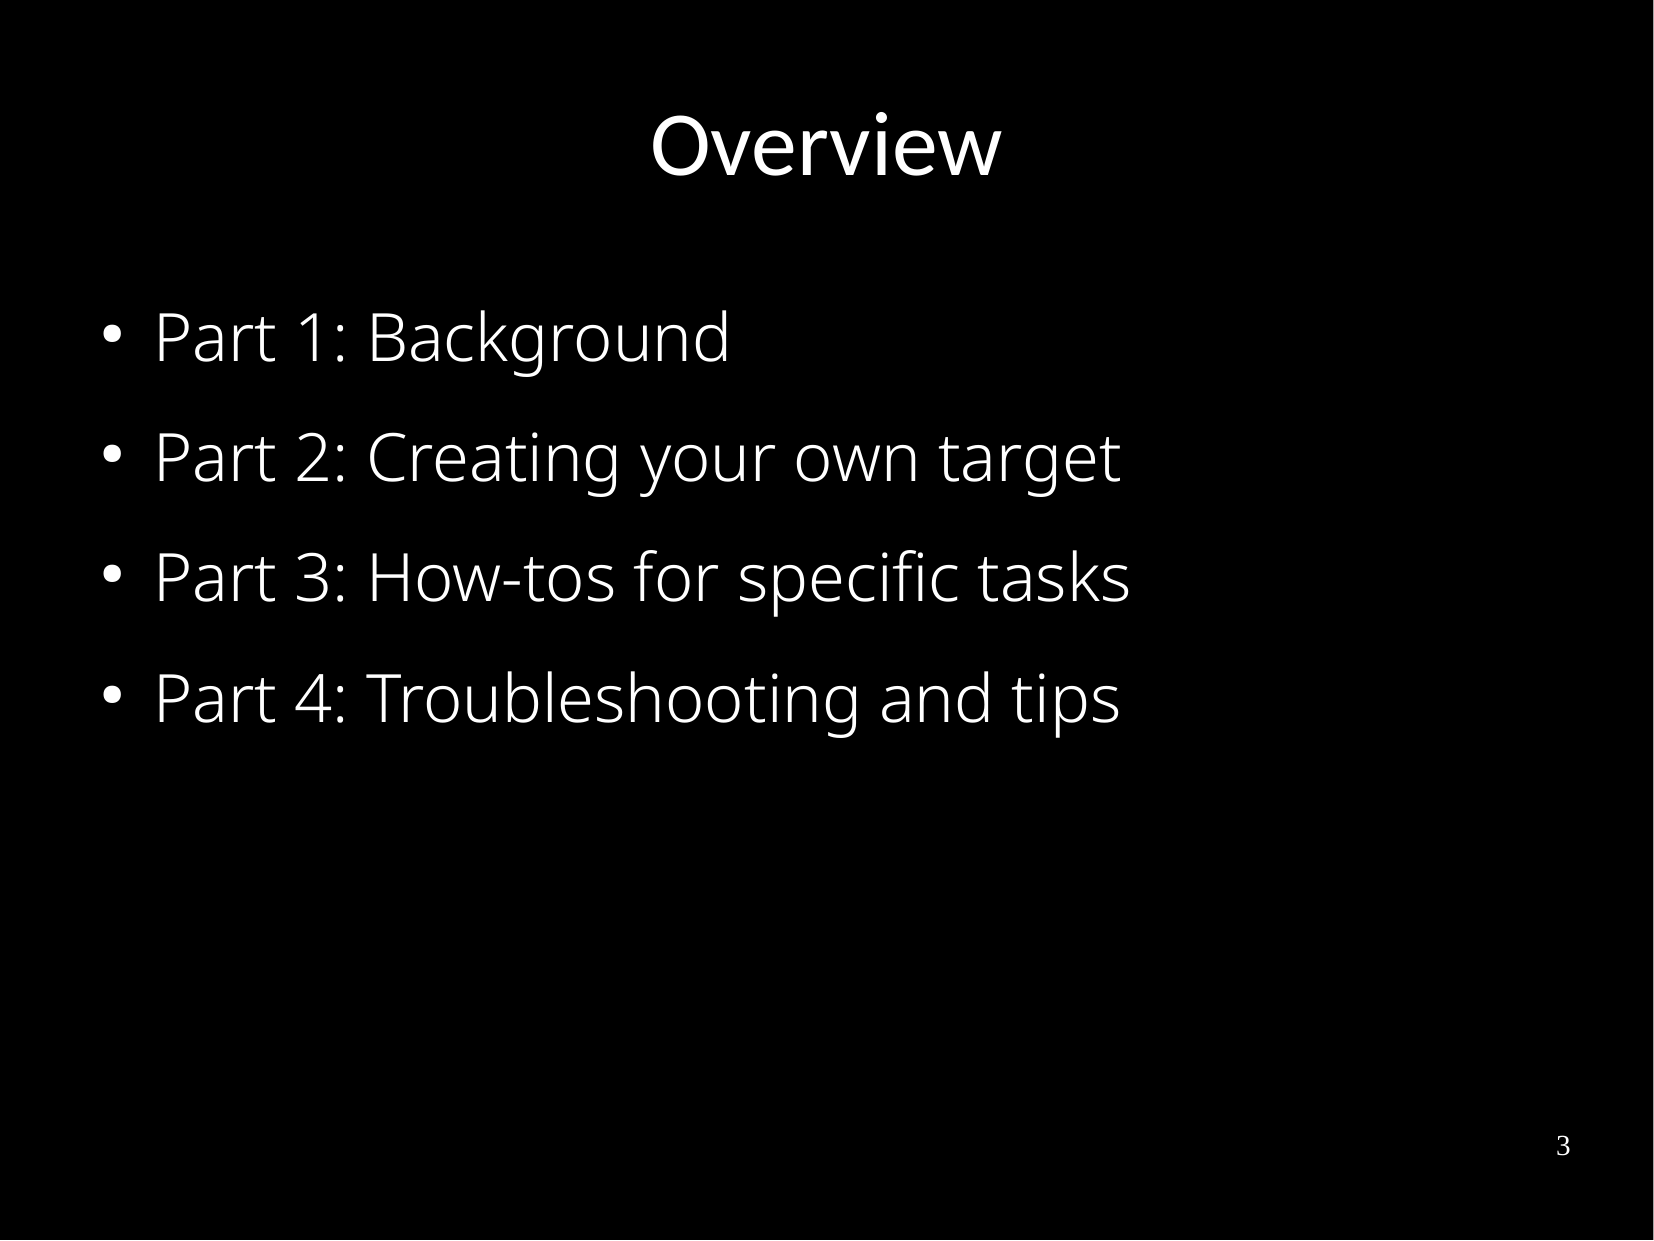

# Overview
Part 1: Background
Part 2: Creating your own target
Part 3: How-tos for specific tasks
Part 4: Troubleshooting and tips
3